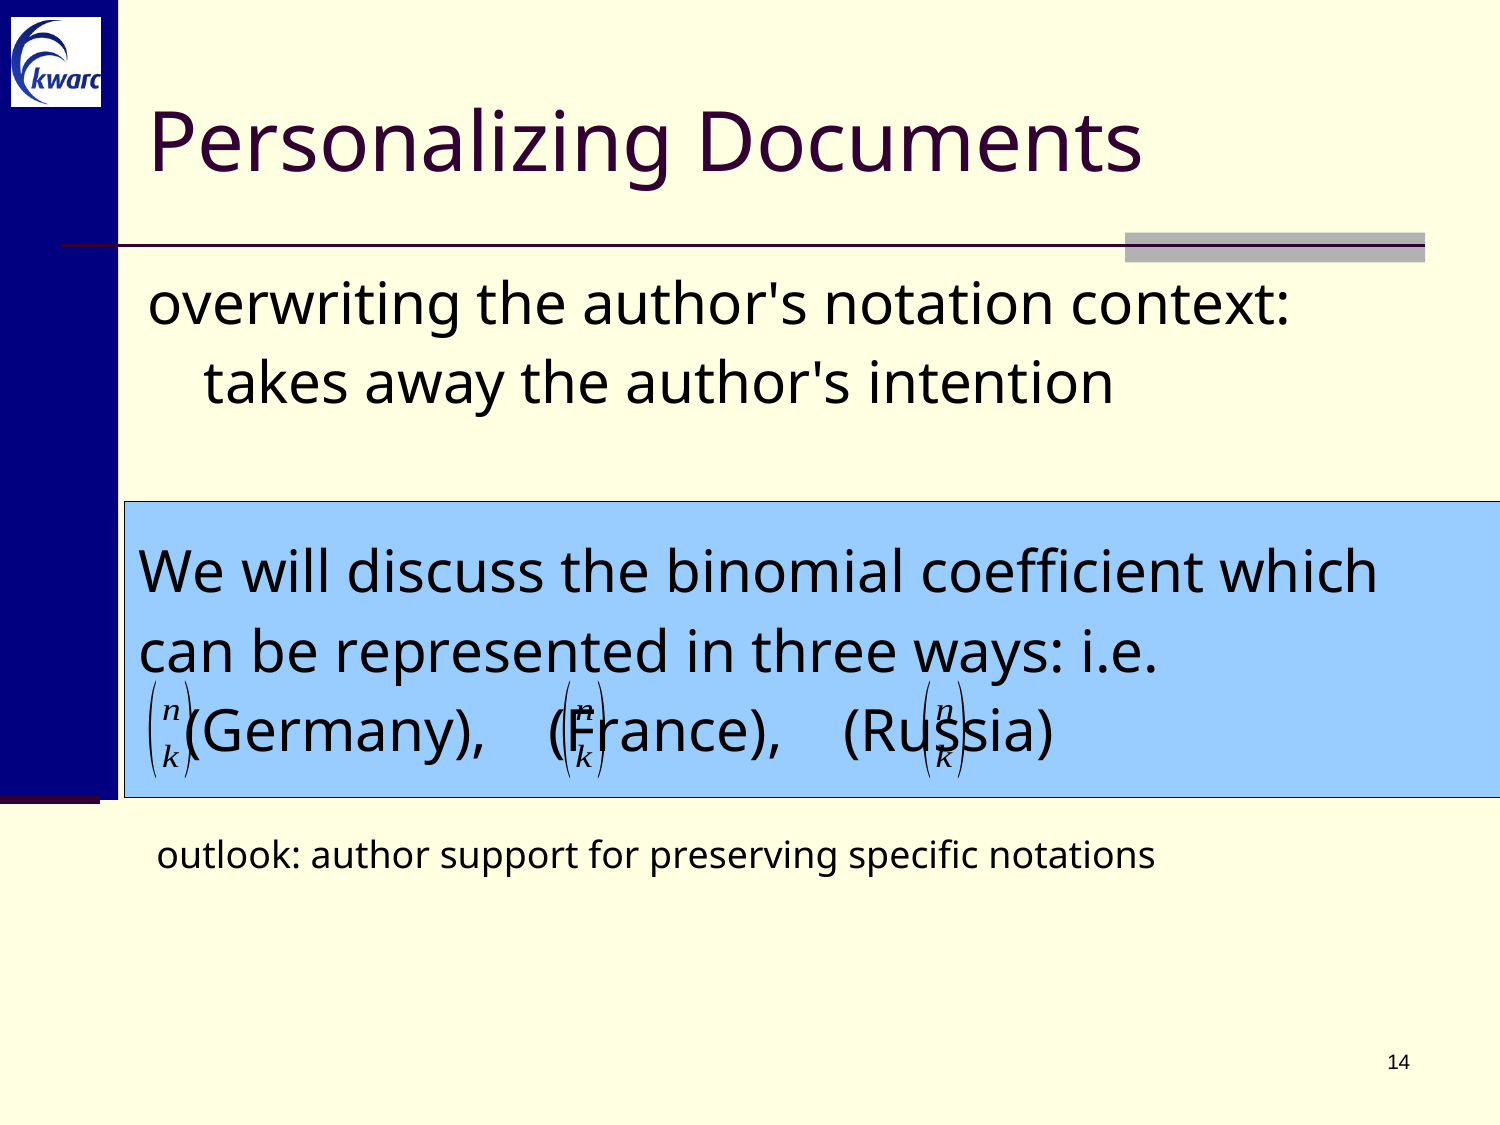

# Personalizing Documents
overwriting the author's notation context: takes away the author's intention
We will discuss the binomial coefficient which can be represented in three ways: i.e.
 (Germany), (France), (Russia)
outlook: author support for preserving specific notations
14